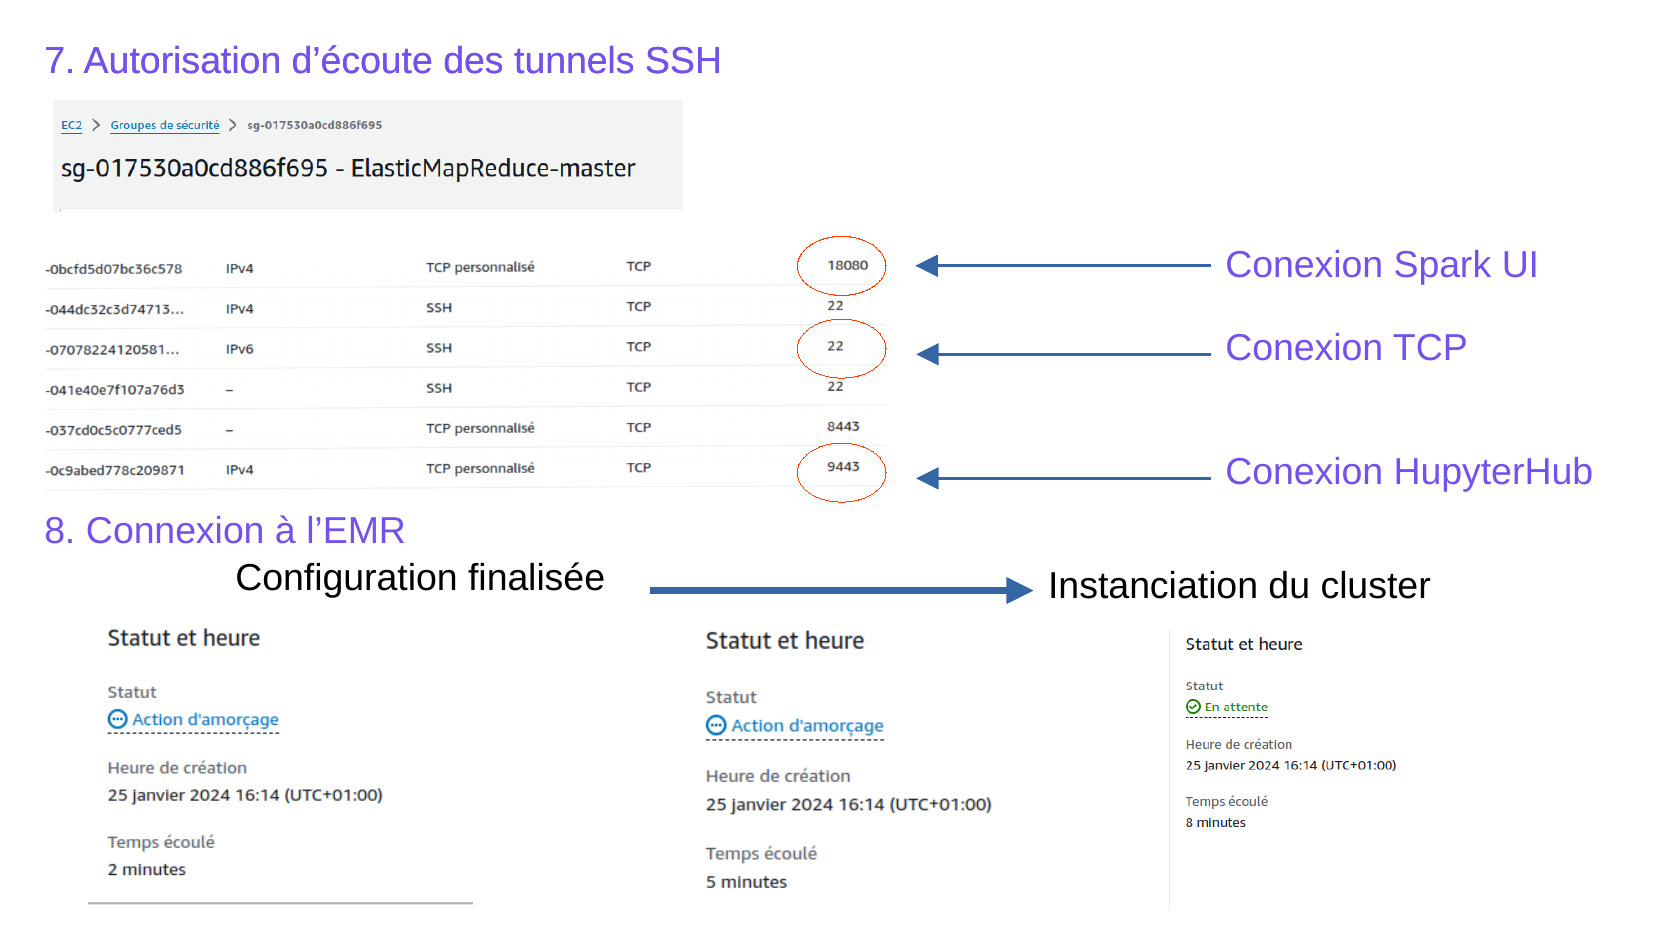

7. Autorisation d’écoute des tunnels SSH
7. Autorisation d’écoute des tunnels SSH
Conexion Spark UI
Conexion TCP
Conexion HupyterHub
8. Connexion à l’EMR
Configuration finalisée
Instanciation du cluster